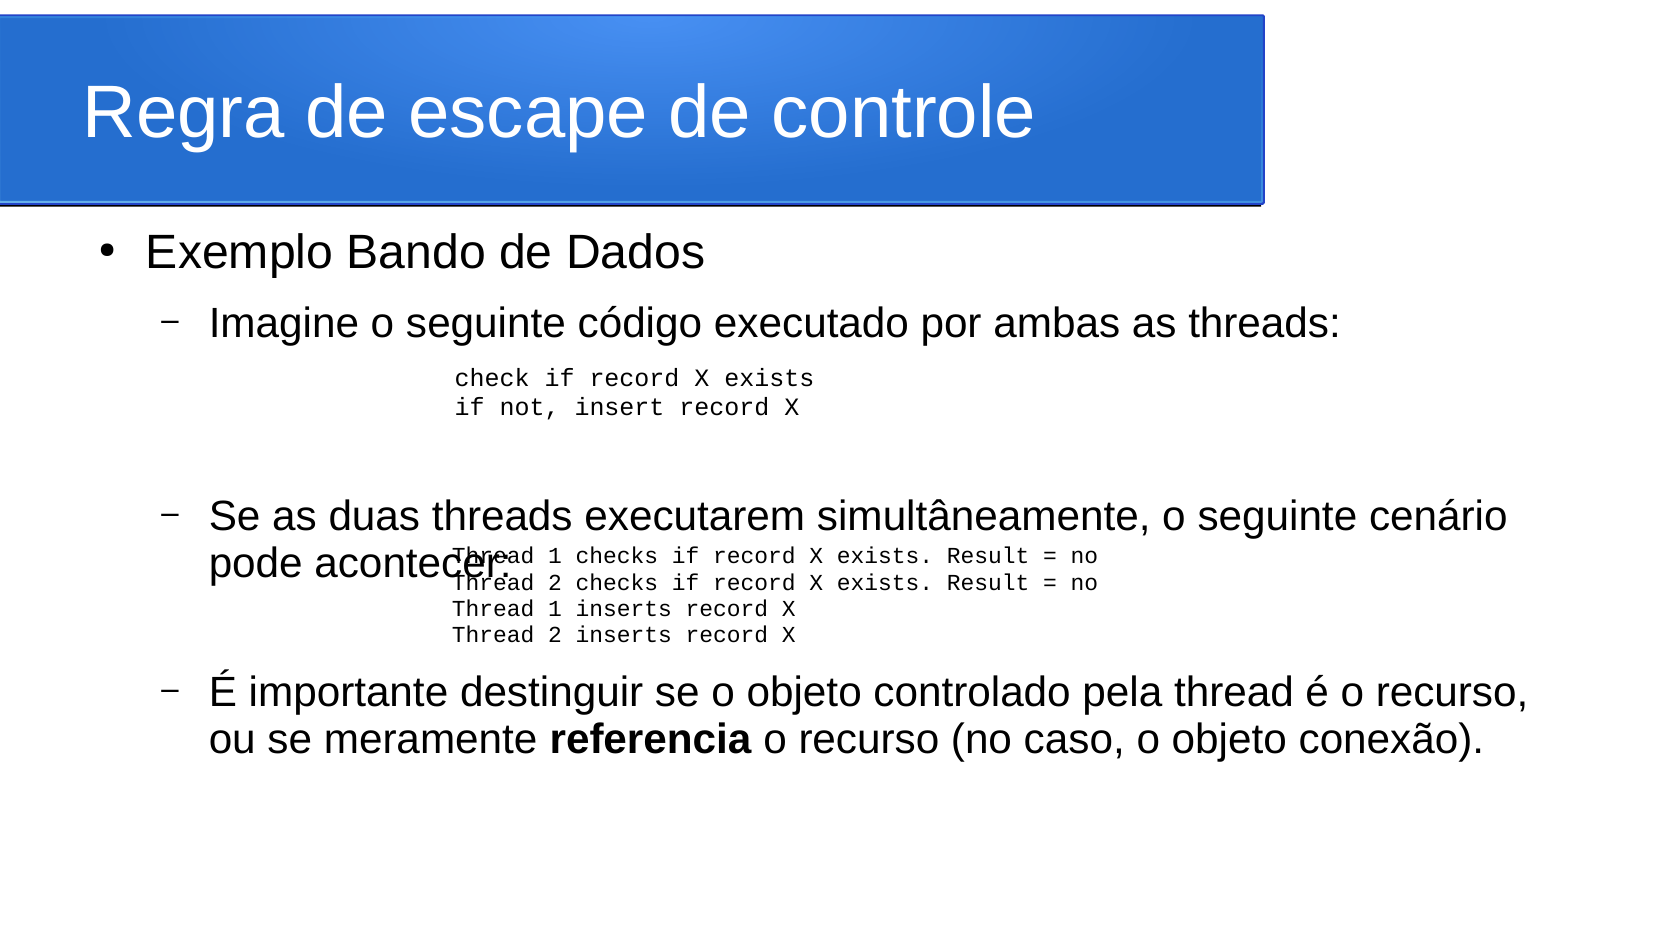

# Regra de escape de controle
Exemplo Bando de Dados
Imagine o seguinte código executado por ambas as threads:
Se as duas threads executarem simultâneamente, o seguinte cenário pode acontecer:
É importante destinguir se o objeto controlado pela thread é o recurso, ou se meramente referencia o recurso (no caso, o objeto conexão).
check if record X exists
if not, insert record X
Thread 1 checks if record X exists. Result = no
Thread 2 checks if record X exists. Result = no
Thread 1 inserts record X
Thread 2 inserts record X